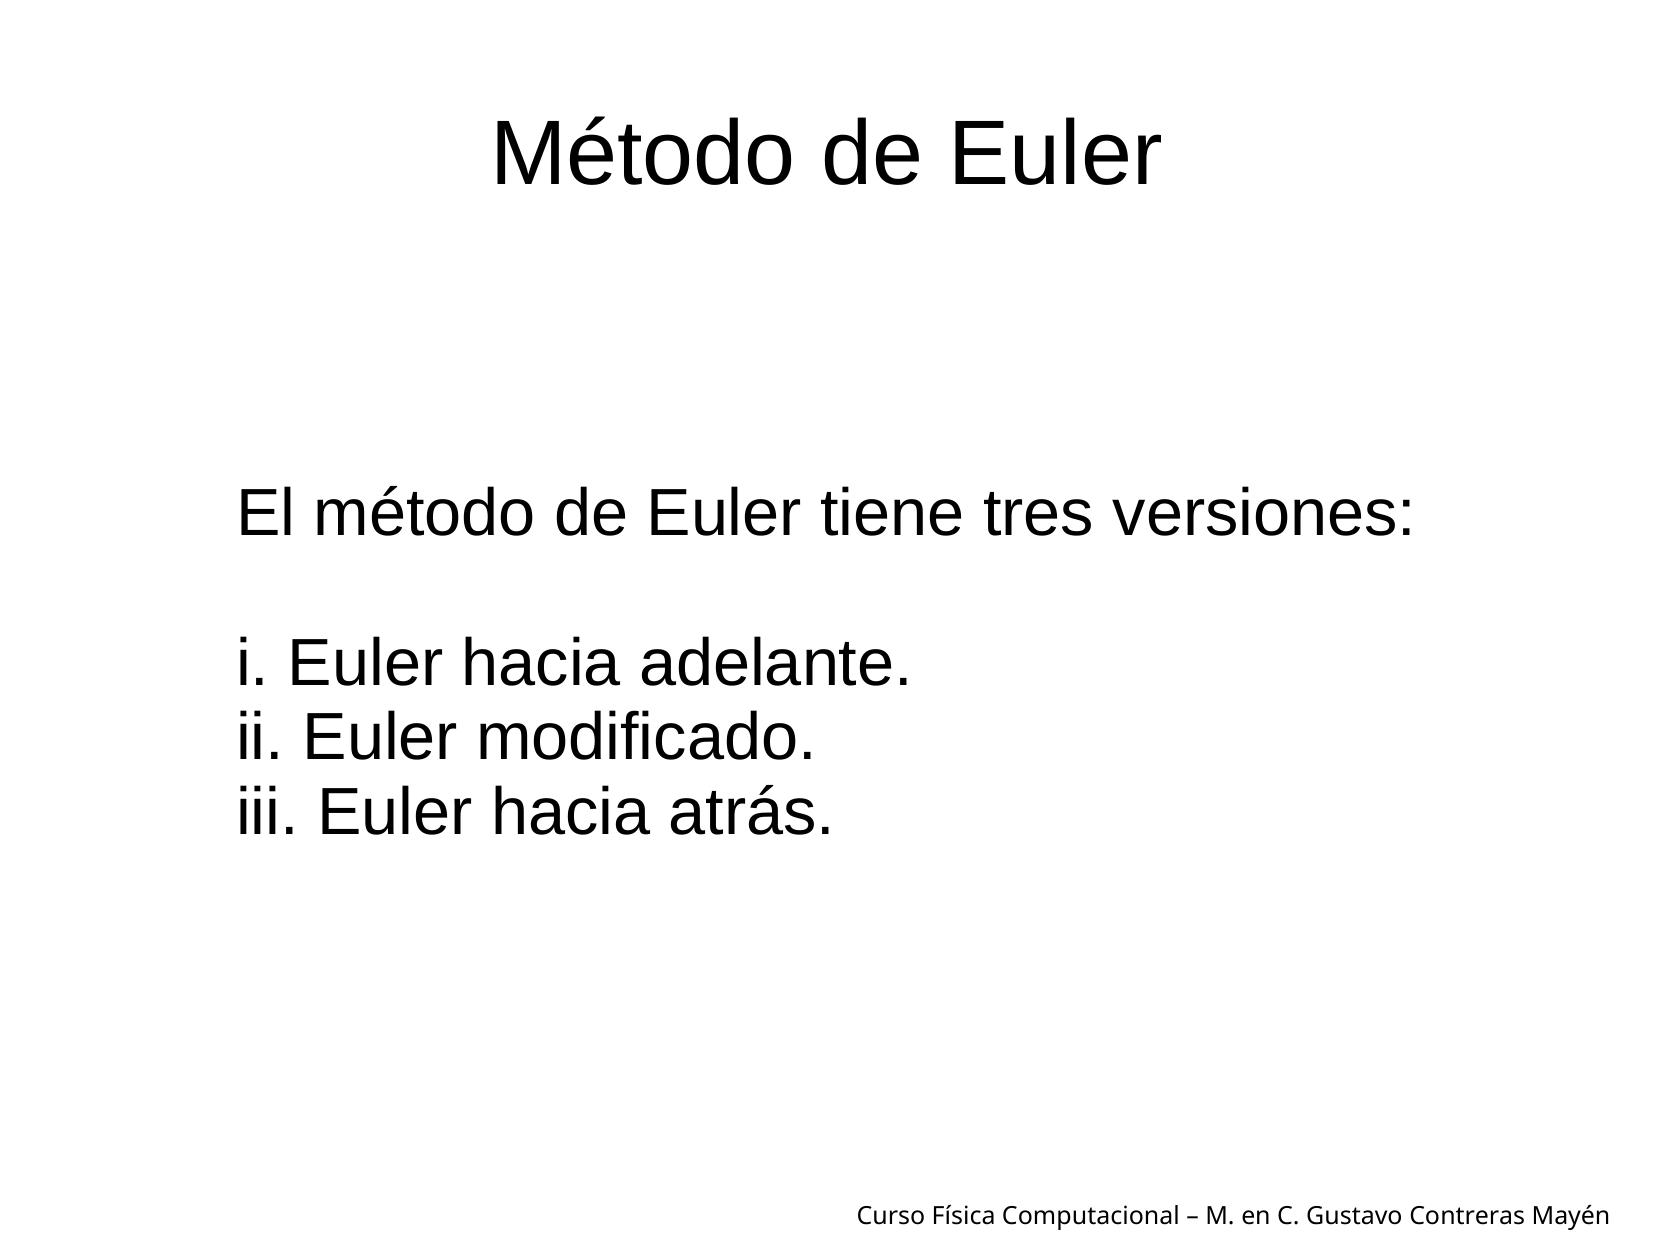

# Método de Euler
El método de Euler tiene tres versiones:
i. Euler hacia adelante.
ii. Euler modificado.
iii. Euler hacia atrás.